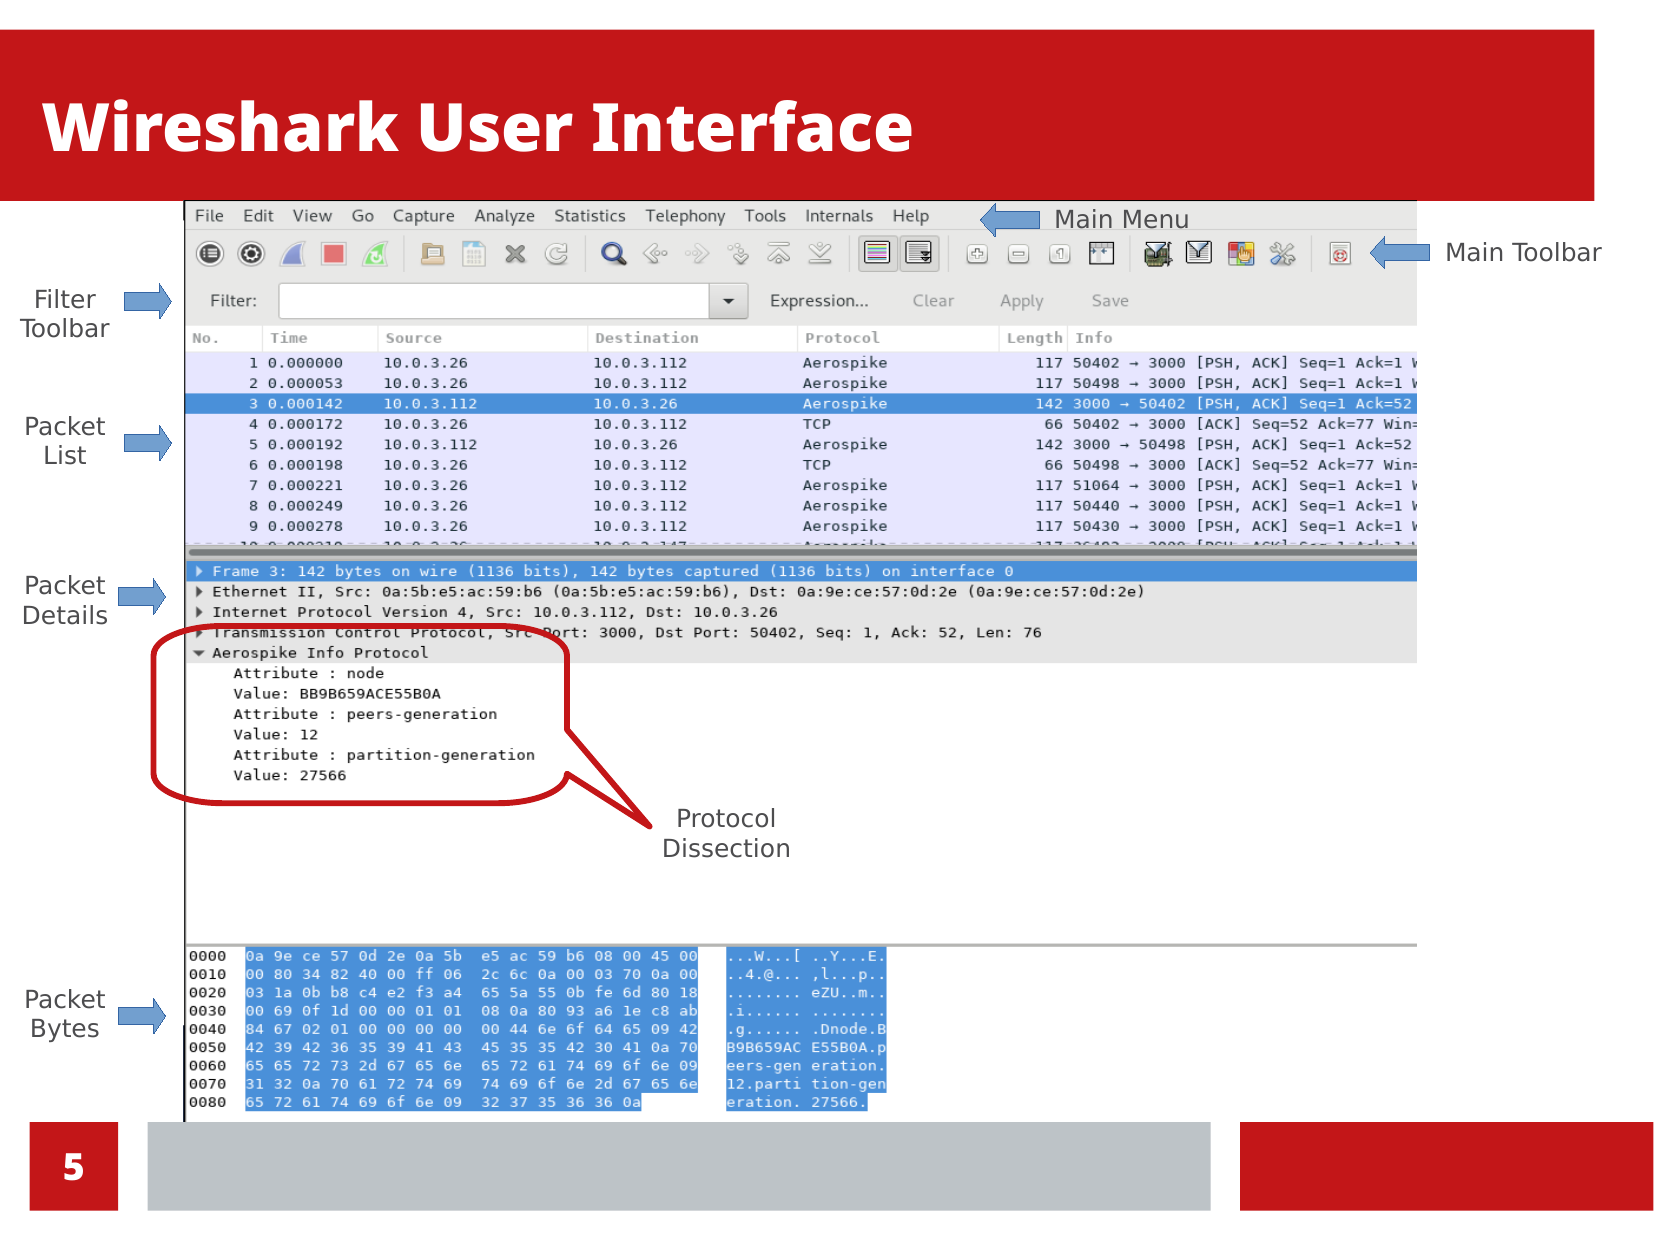

# Wireshark User Interface
Main Menu
Main Toolbar
Filter Toolbar
Packet List
Packet Details
Protocol
Dissection
Packet Bytes
5